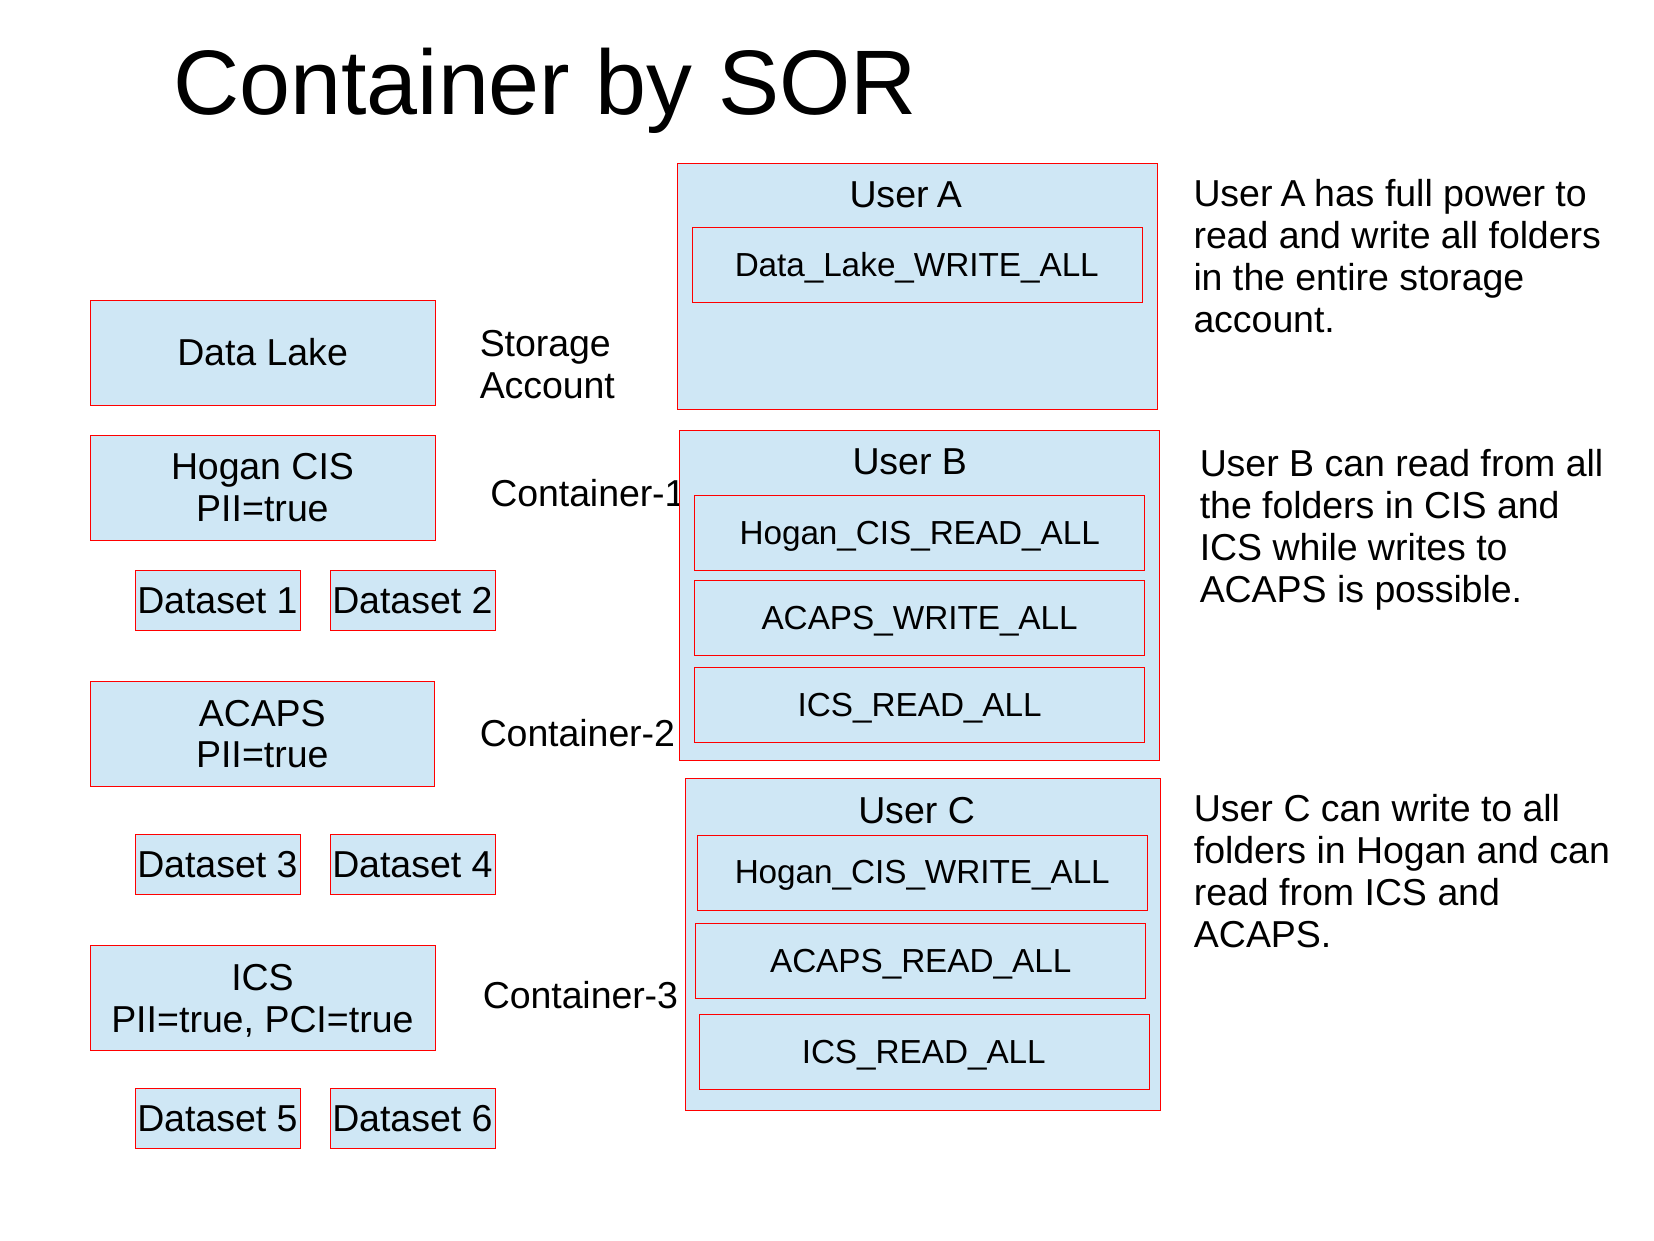

# Container by SOR
User A has full power to read and write all folders in the entire storage account.
User A
Data_Lake_WRITE_ALL
Data Lake
Storage
Account
User B
Hogan CIS
PII=true
User B can read from all the folders in CIS and ICS while writes to ACAPS is possible.
Container-1
Hogan_CIS_READ_ALL
Dataset 1
Dataset 2
ACAPS_WRITE_ALL
ICS_READ_ALL
ACAPS
PII=true
Container-2
User C can write to all folders in Hogan and can read from ICS and ACAPS.
User C
Dataset 3
Dataset 4
Hogan_CIS_WRITE_ALL
ACAPS_READ_ALL
ICS
PII=true, PCI=true
Container-3
ICS_READ_ALL
Dataset 5
Dataset 6